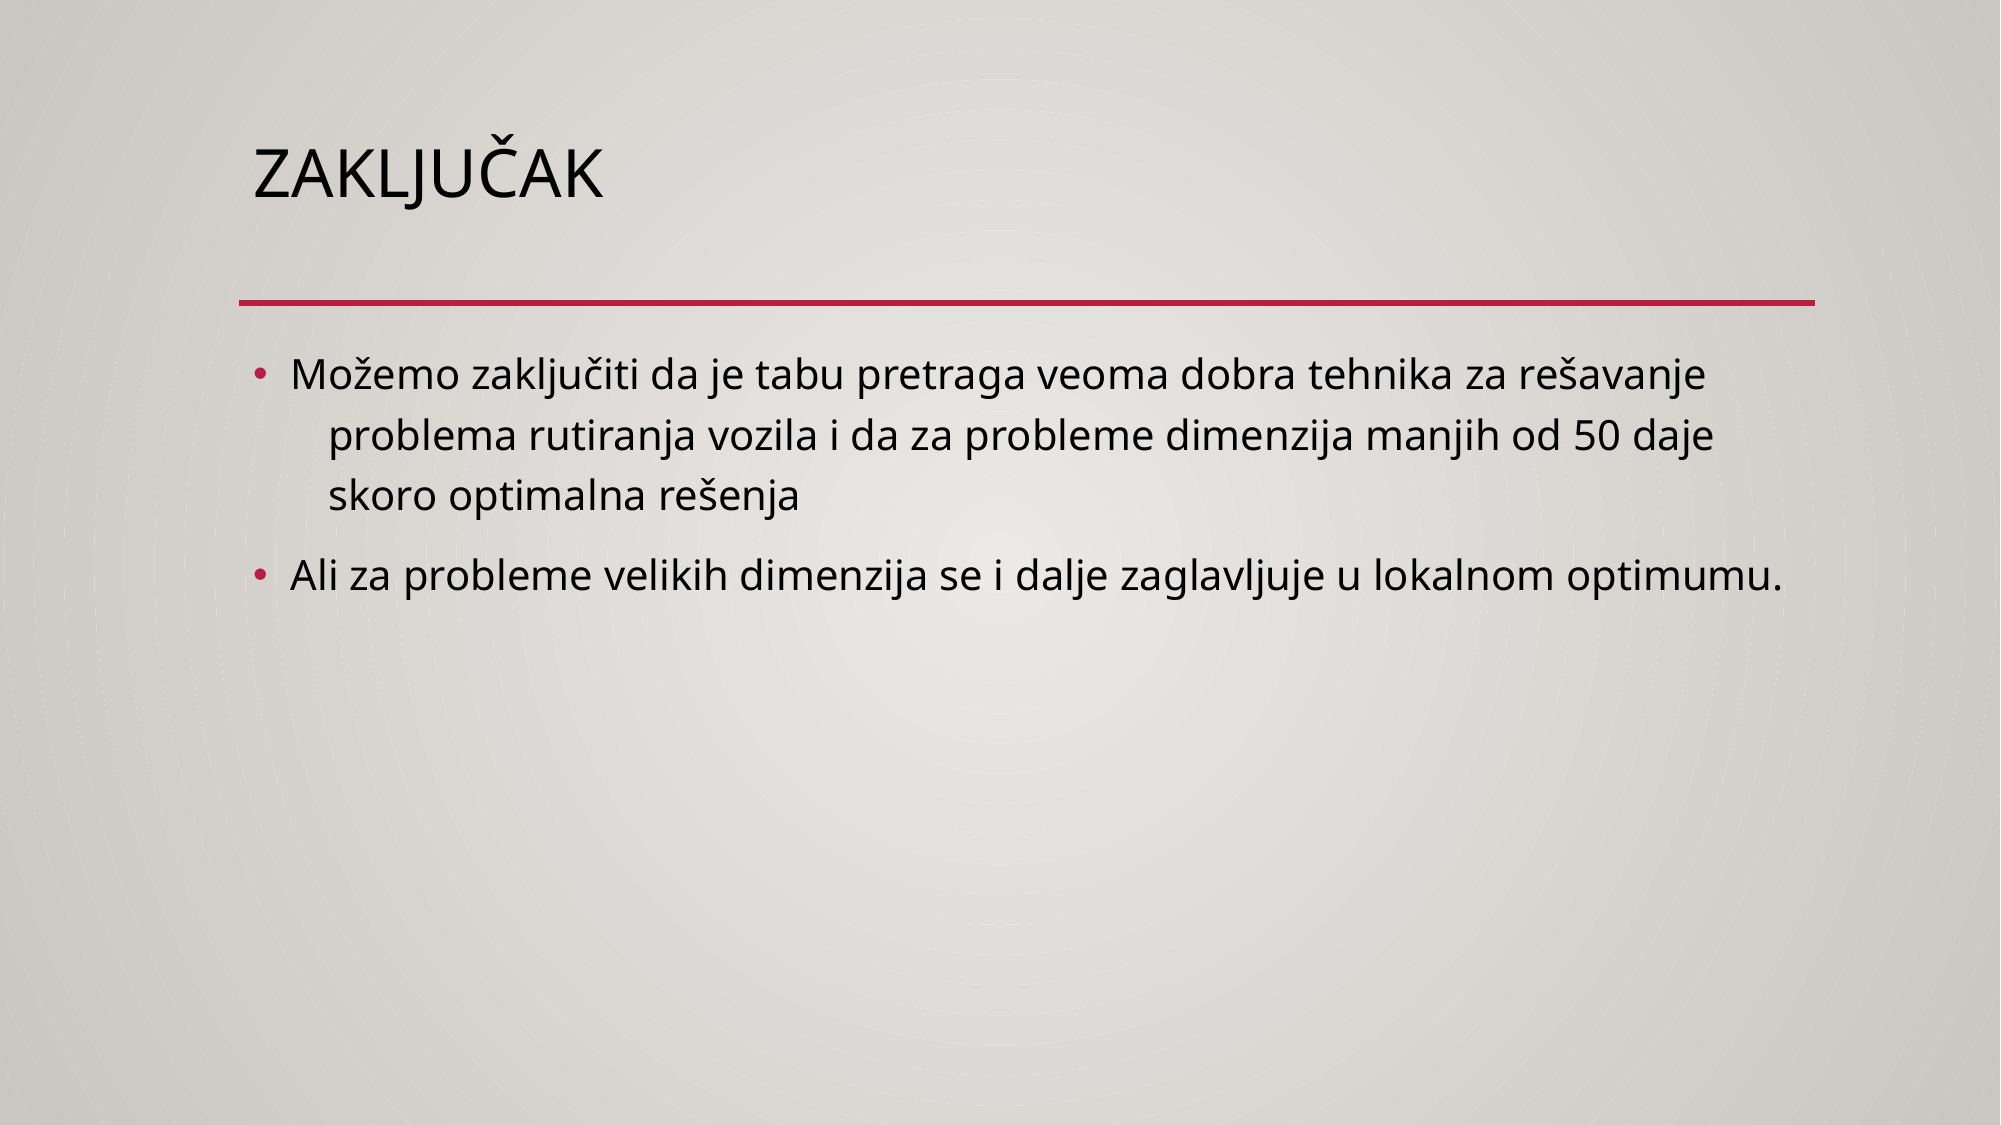

# Zaključak
Možemo zaključiti da je tabu pretraga veoma dobra tehnika za rešavanje problema rutiranja vozila i da za probleme dimenzija manjih od 50 daje skoro optimalna rešenja
Ali za probleme velikih dimenzija se i dalje zaglavljuje u lokalnom optimumu.